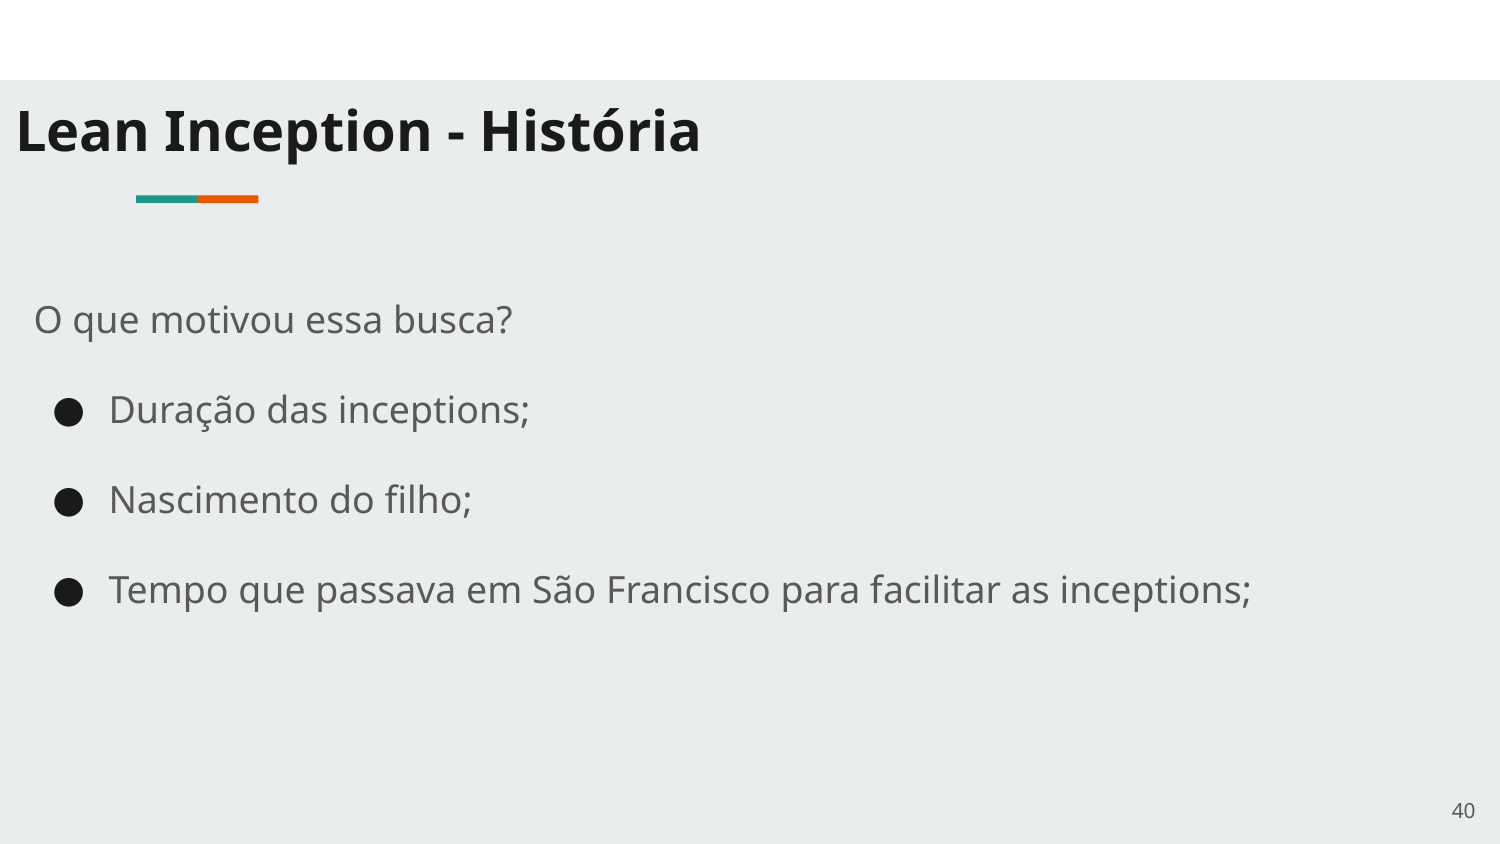

# Lean Inception - História
O que motivou essa busca?
Duração das inceptions;
Nascimento do filho;
Tempo que passava em São Francisco para facilitar as inceptions;